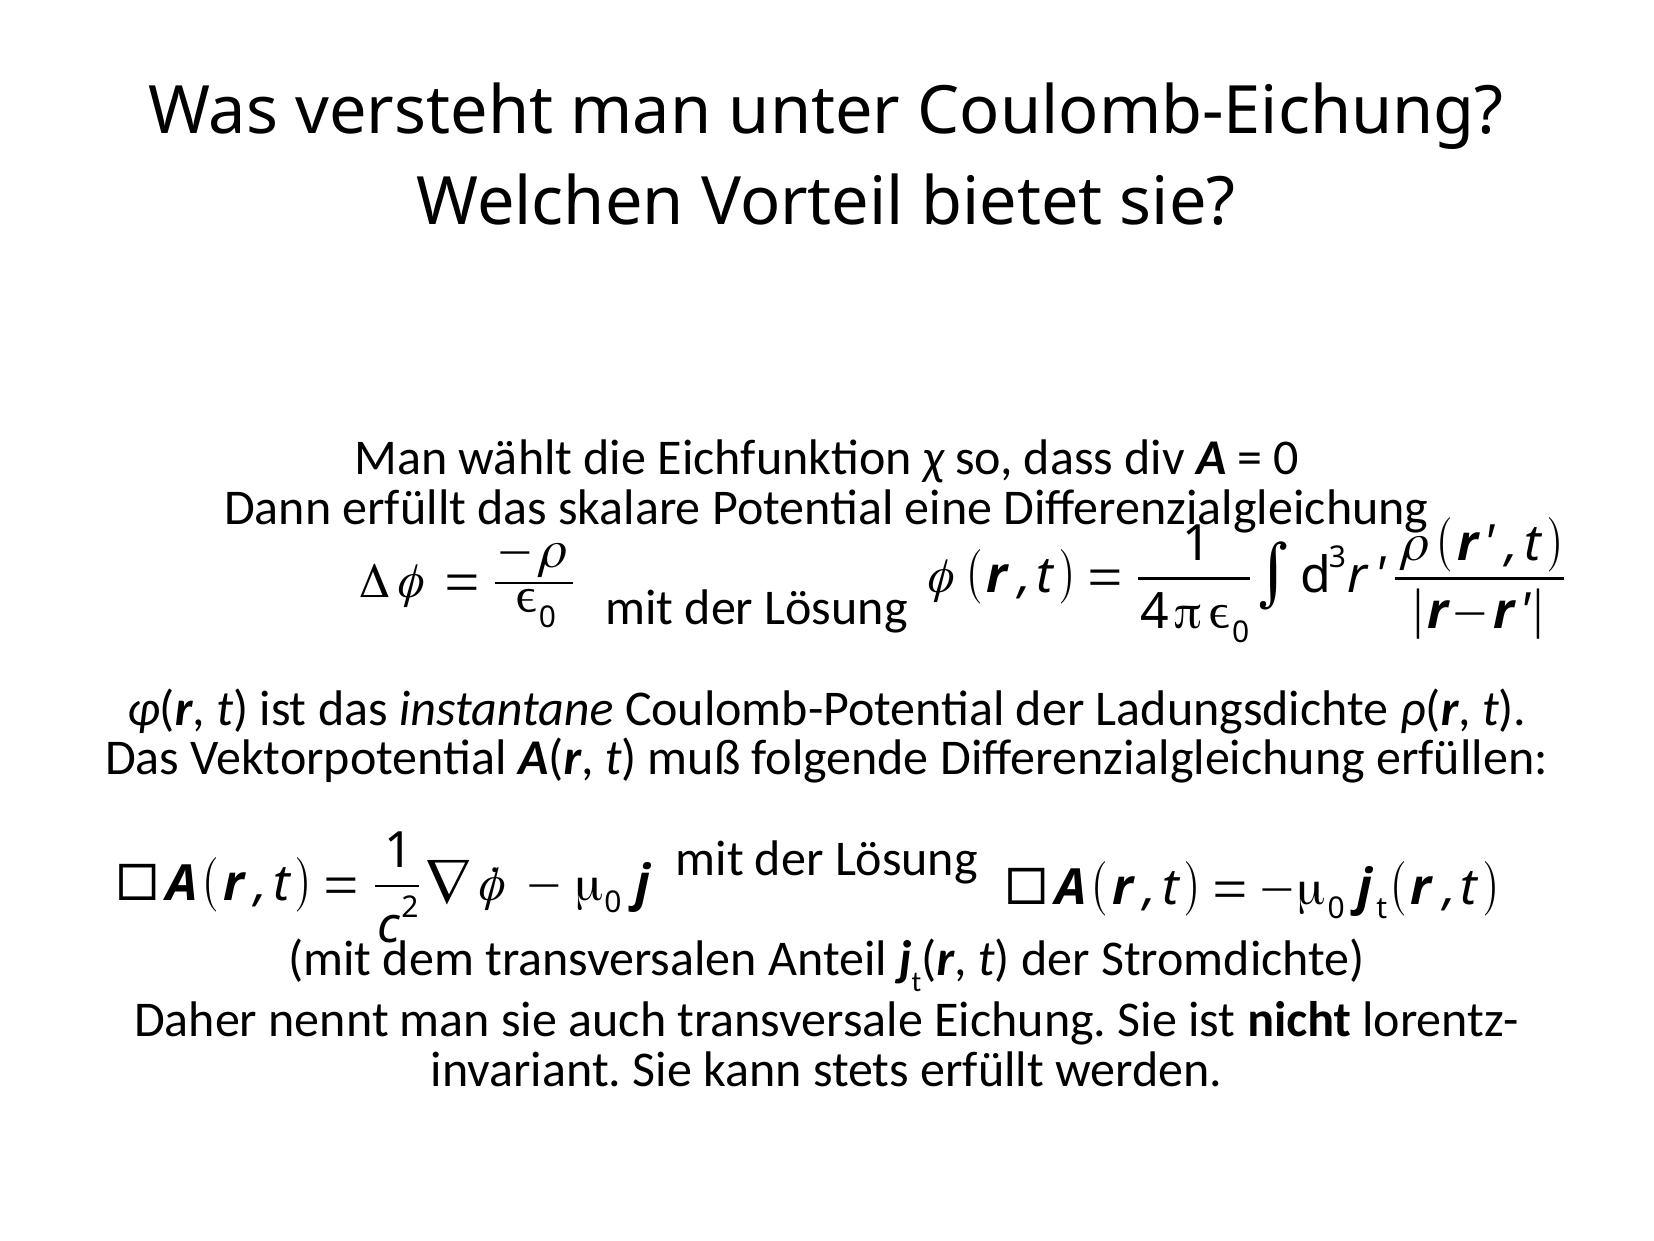

# Was versteht man unter Coulomb-Eichung? Welchen Vorteil bietet sie?
Man wählt die Eichfunktion χ so, dass div A = 0
Dann erfüllt das skalare Potential eine Differenzialgleichung
mit der Lösung
φ(r, t) ist das instantane Coulomb-Potential der Ladungsdichte ρ(r, t).
Das Vektorpotential A(r, t) muß folgende Differenzialgleichung erfüllen:
mit der Lösung
(mit dem transversalen Anteil jt(r, t) der Stromdichte)
Daher nennt man sie auch transversale Eichung. Sie ist nicht lorentz-invariant. Sie kann stets erfüllt werden.